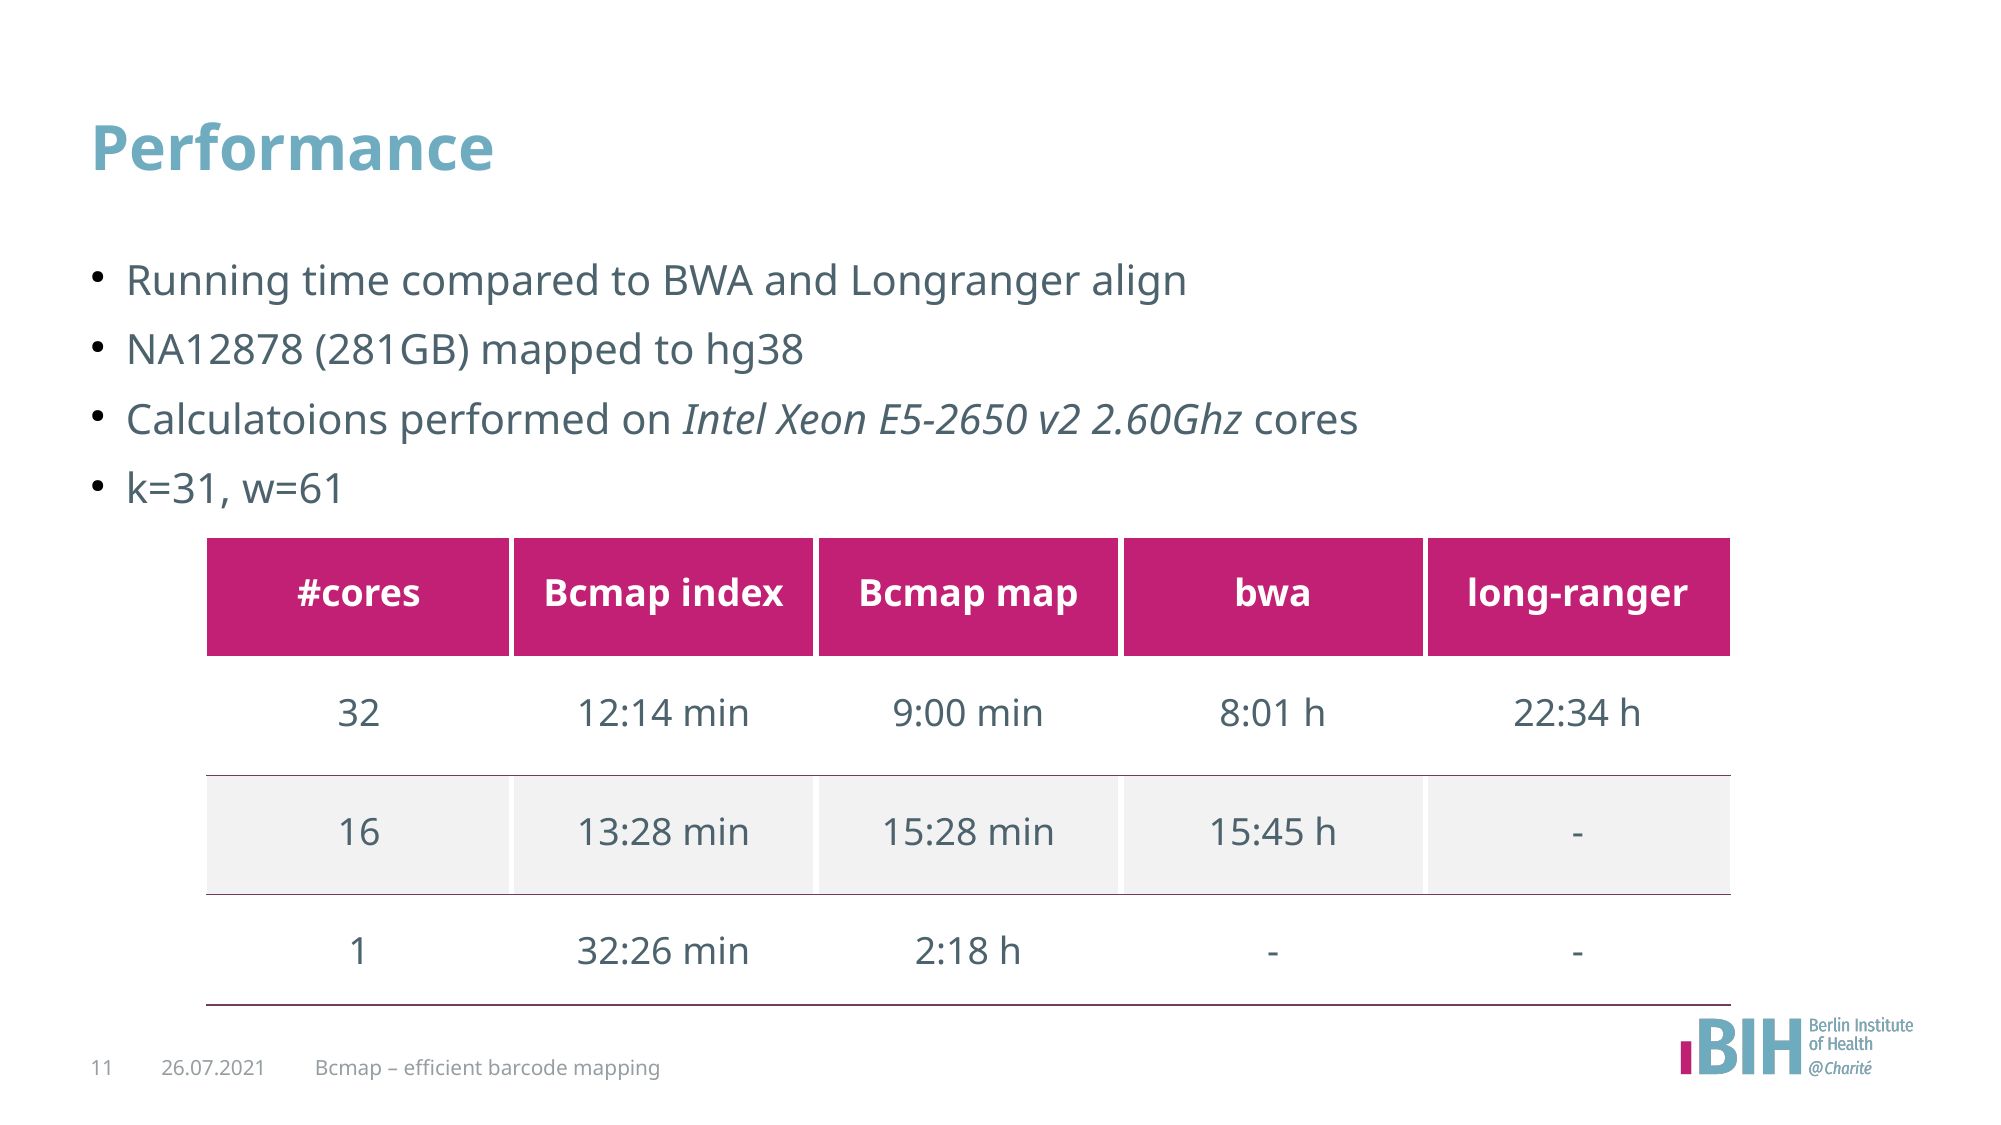

# Performance
Running time compared to BWA and Longranger align
NA12878 (281GB) mapped to hg38
Calculatoions performed on Intel Xeon E5-2650 v2 2.60Ghz cores
k=31, w=61
| #cores | Bcmap index | Bcmap map | bwa | long-ranger |
| --- | --- | --- | --- | --- |
| 32 | 12:14 min | 9:00 min | 8:01 h | 22:34 h |
| 16 | 13:28 min | 15:28 min | 15:45 h | - |
| 1 | 32:26 min | 2:18 h | - | - |
26.07.2021
Bcmap – efficient barcode mapping